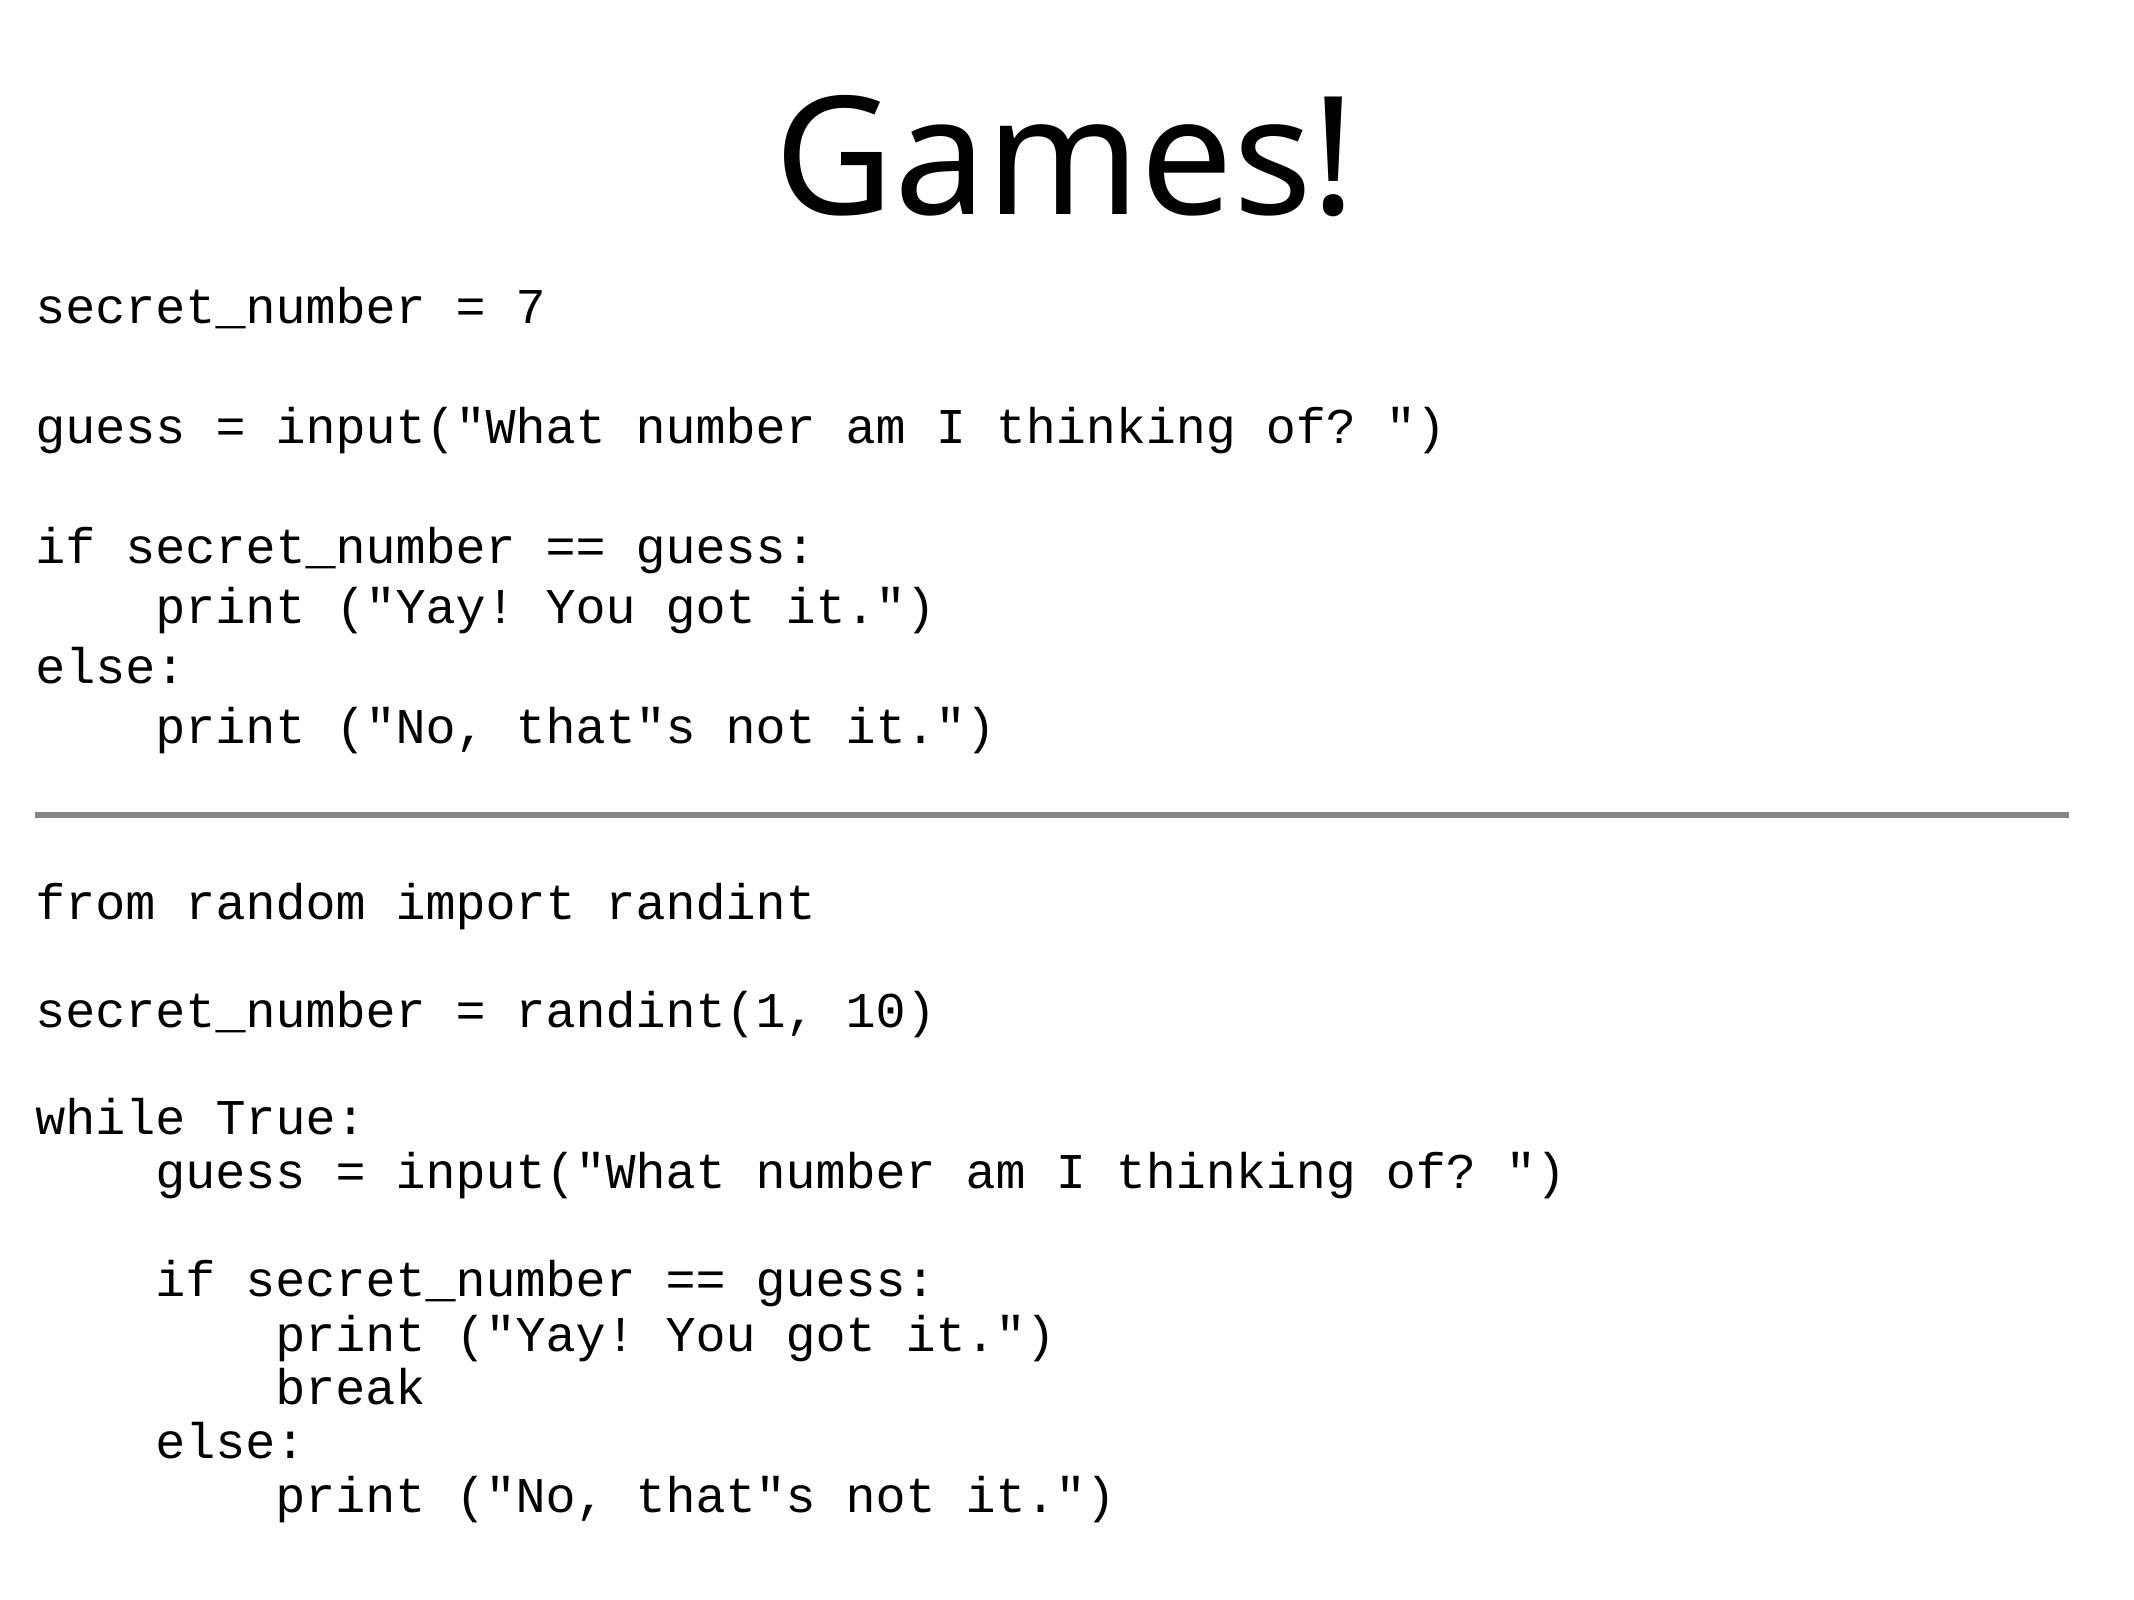

Games!
secret_number = 7
guess = input("What number am I thinking of? ")
if secret_number == guess:
 print ("Yay! You got it.")
else:
 print ("No, that"s not it.")
from random import randint
secret_number = randint(1, 10)
while True:
    guess = input("What number am I thinking of? ")
    if secret_number == guess:
        print ("Yay! You got it.")
        break
    else:
        print ("No, that"s not it.")